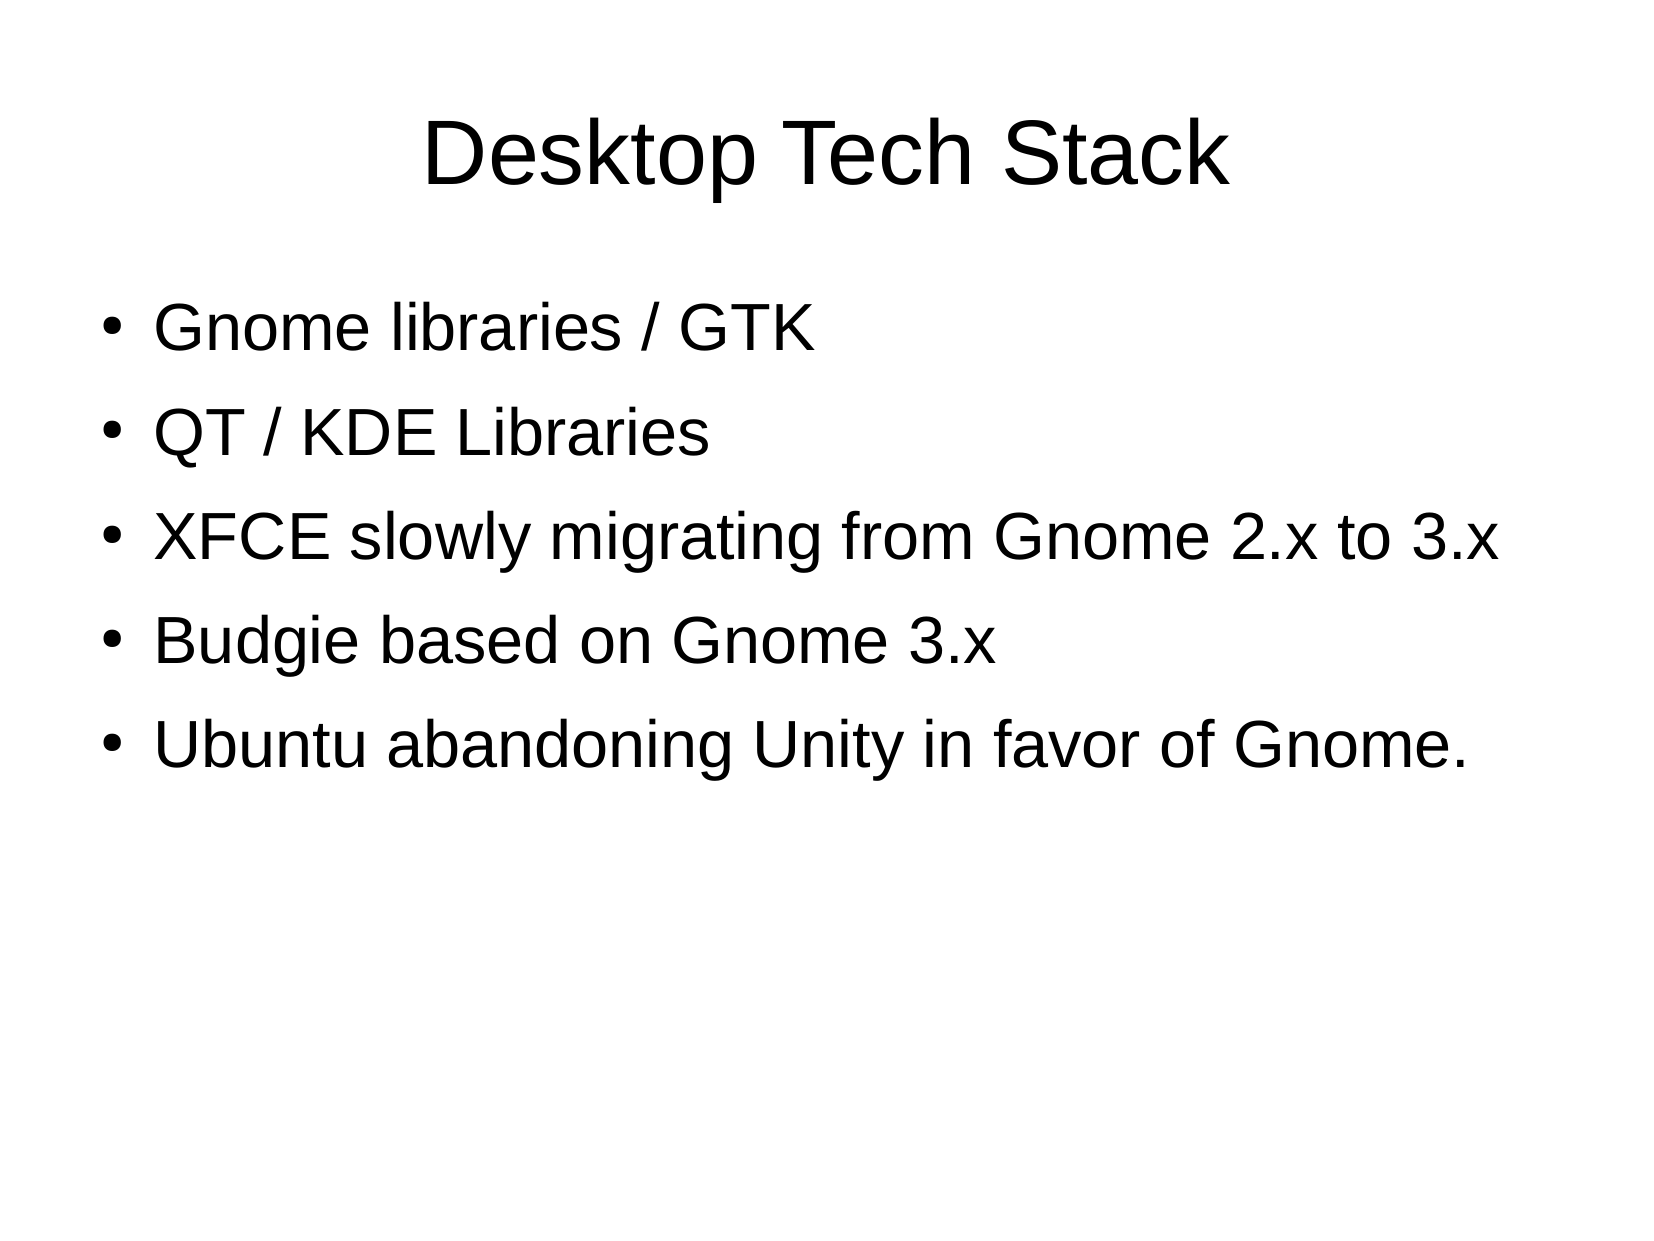

# Desktop Tech Stack
Gnome libraries / GTK
QT / KDE Libraries
XFCE slowly migrating from Gnome 2.x to 3.x
Budgie based on Gnome 3.x
Ubuntu abandoning Unity in favor of Gnome.